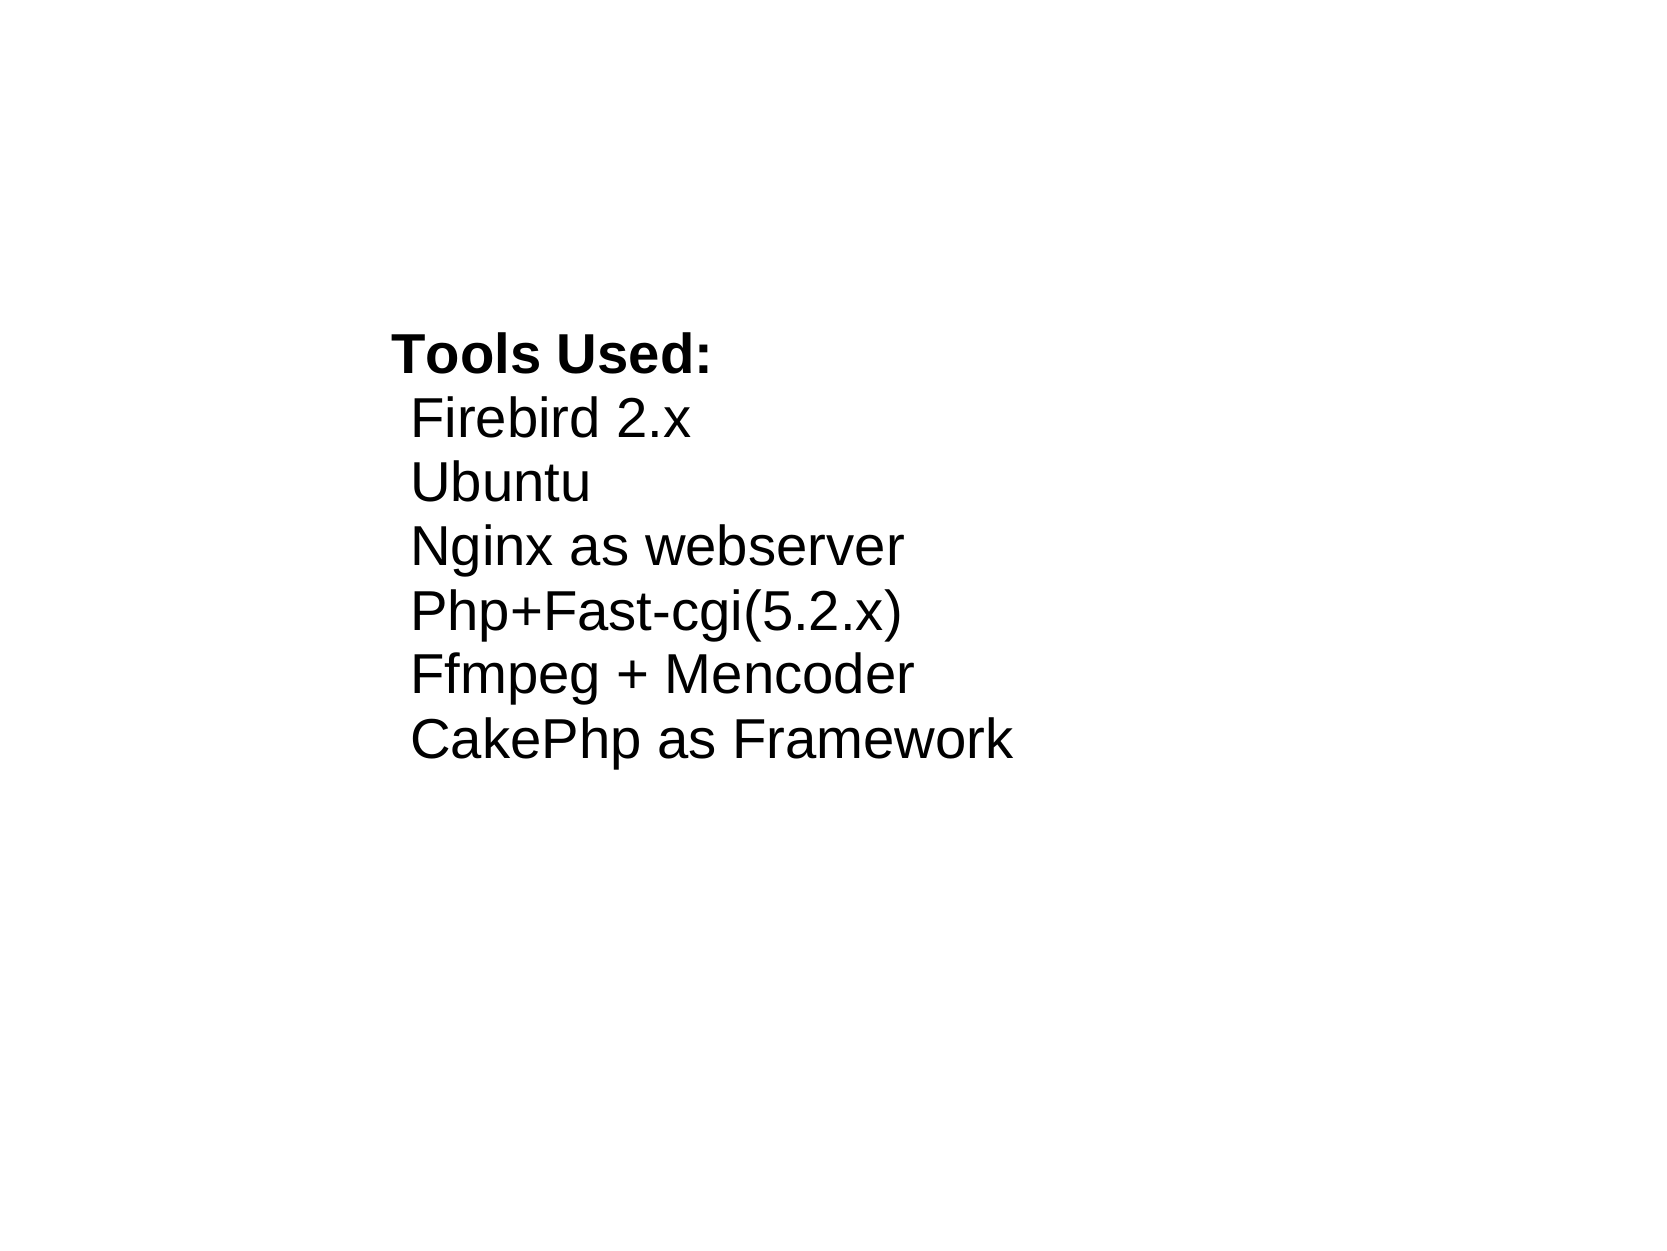

Tools Used:
Firebird 2.x
Ubuntu
Nginx as webserver
Php+Fast-cgi(5.2.x)
Ffmpeg + Mencoder
CakePhp as Framework